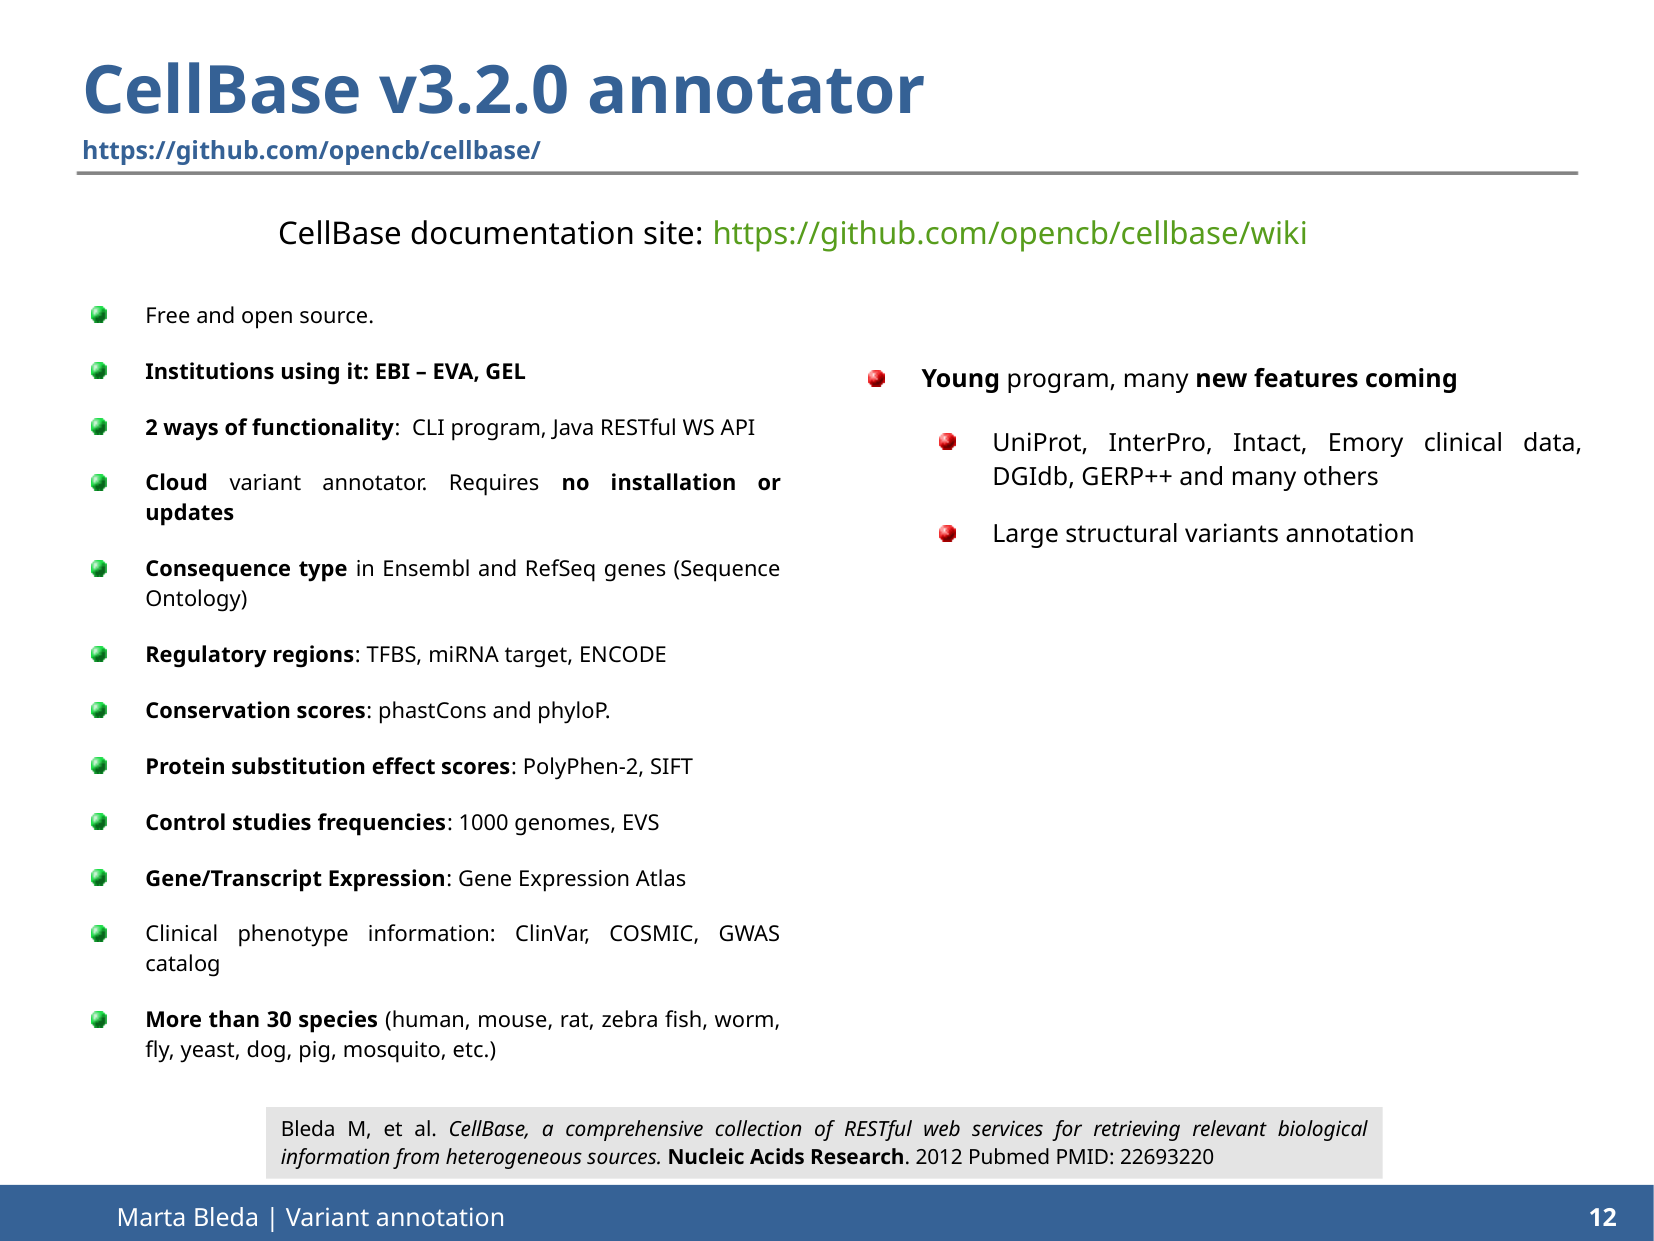

CellBase v3.2.0 annotator
https://github.com/opencb/cellbase/
CellBase documentation site: https://github.com/opencb/cellbase/wiki
# Free and open source.
Institutions using it: EBI – EVA, GEL
2 ways of functionality: CLI program, Java RESTful WS API
Cloud variant annotator. Requires no installation or updates
Consequence type in Ensembl and RefSeq genes (Sequence Ontology)
Regulatory regions: TFBS, miRNA target, ENCODE
Conservation scores: phastCons and phyloP.
Protein substitution effect scores: PolyPhen-2, SIFT
Control studies frequencies: 1000 genomes, EVS
Gene/Transcript Expression: Gene Expression Atlas
Clinical phenotype information: ClinVar, COSMIC, GWAS catalog
More than 30 species (human, mouse, rat, zebra fish, worm, fly, yeast, dog, pig, mosquito, etc.)
Young program, many new features coming
UniProt, InterPro, Intact, Emory clinical data, DGIdb, GERP++ and many others
Large structural variants annotation
Bleda M, et al. CellBase, a comprehensive collection of RESTful web services for retrieving relevant biological information from heterogeneous sources. Nucleic Acids Research. 2012 Pubmed PMID: 22693220
Marta Bleda | Variant annotation
12